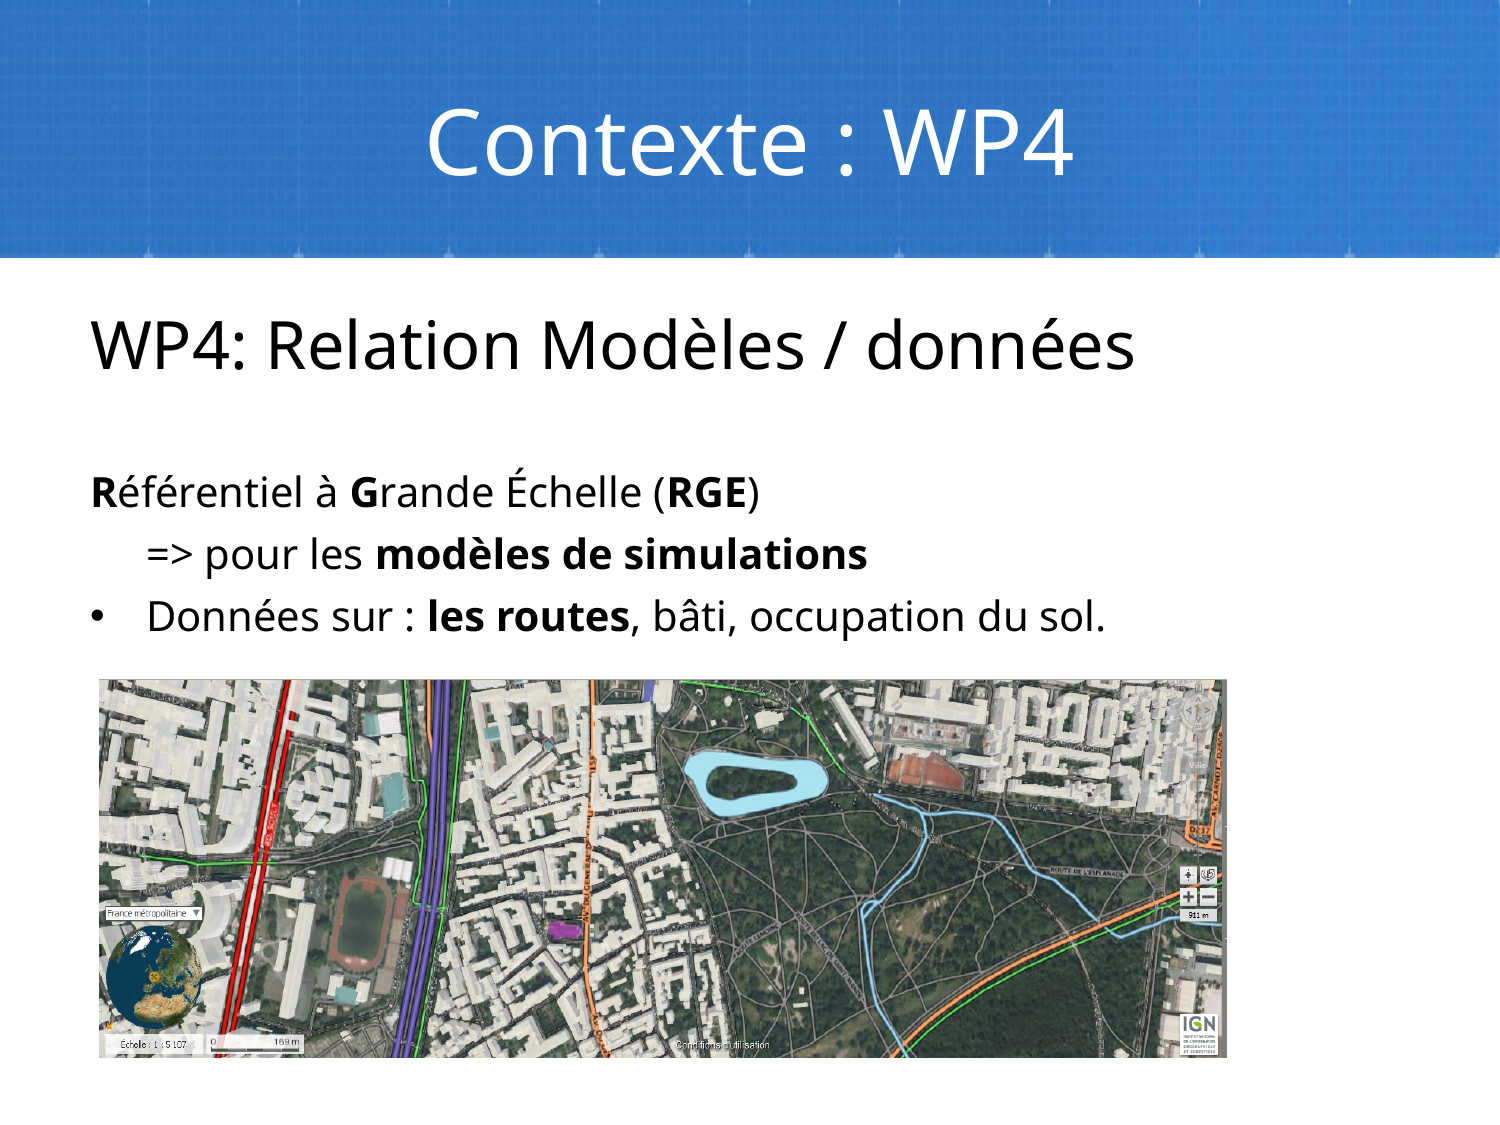

# Contexte : WP4
WP4: Relation Modèles / données
Référentiel à Grande Échelle (RGE)
=> pour les modèles de simulations
Données sur : les routes, bâti, occupation du sol.